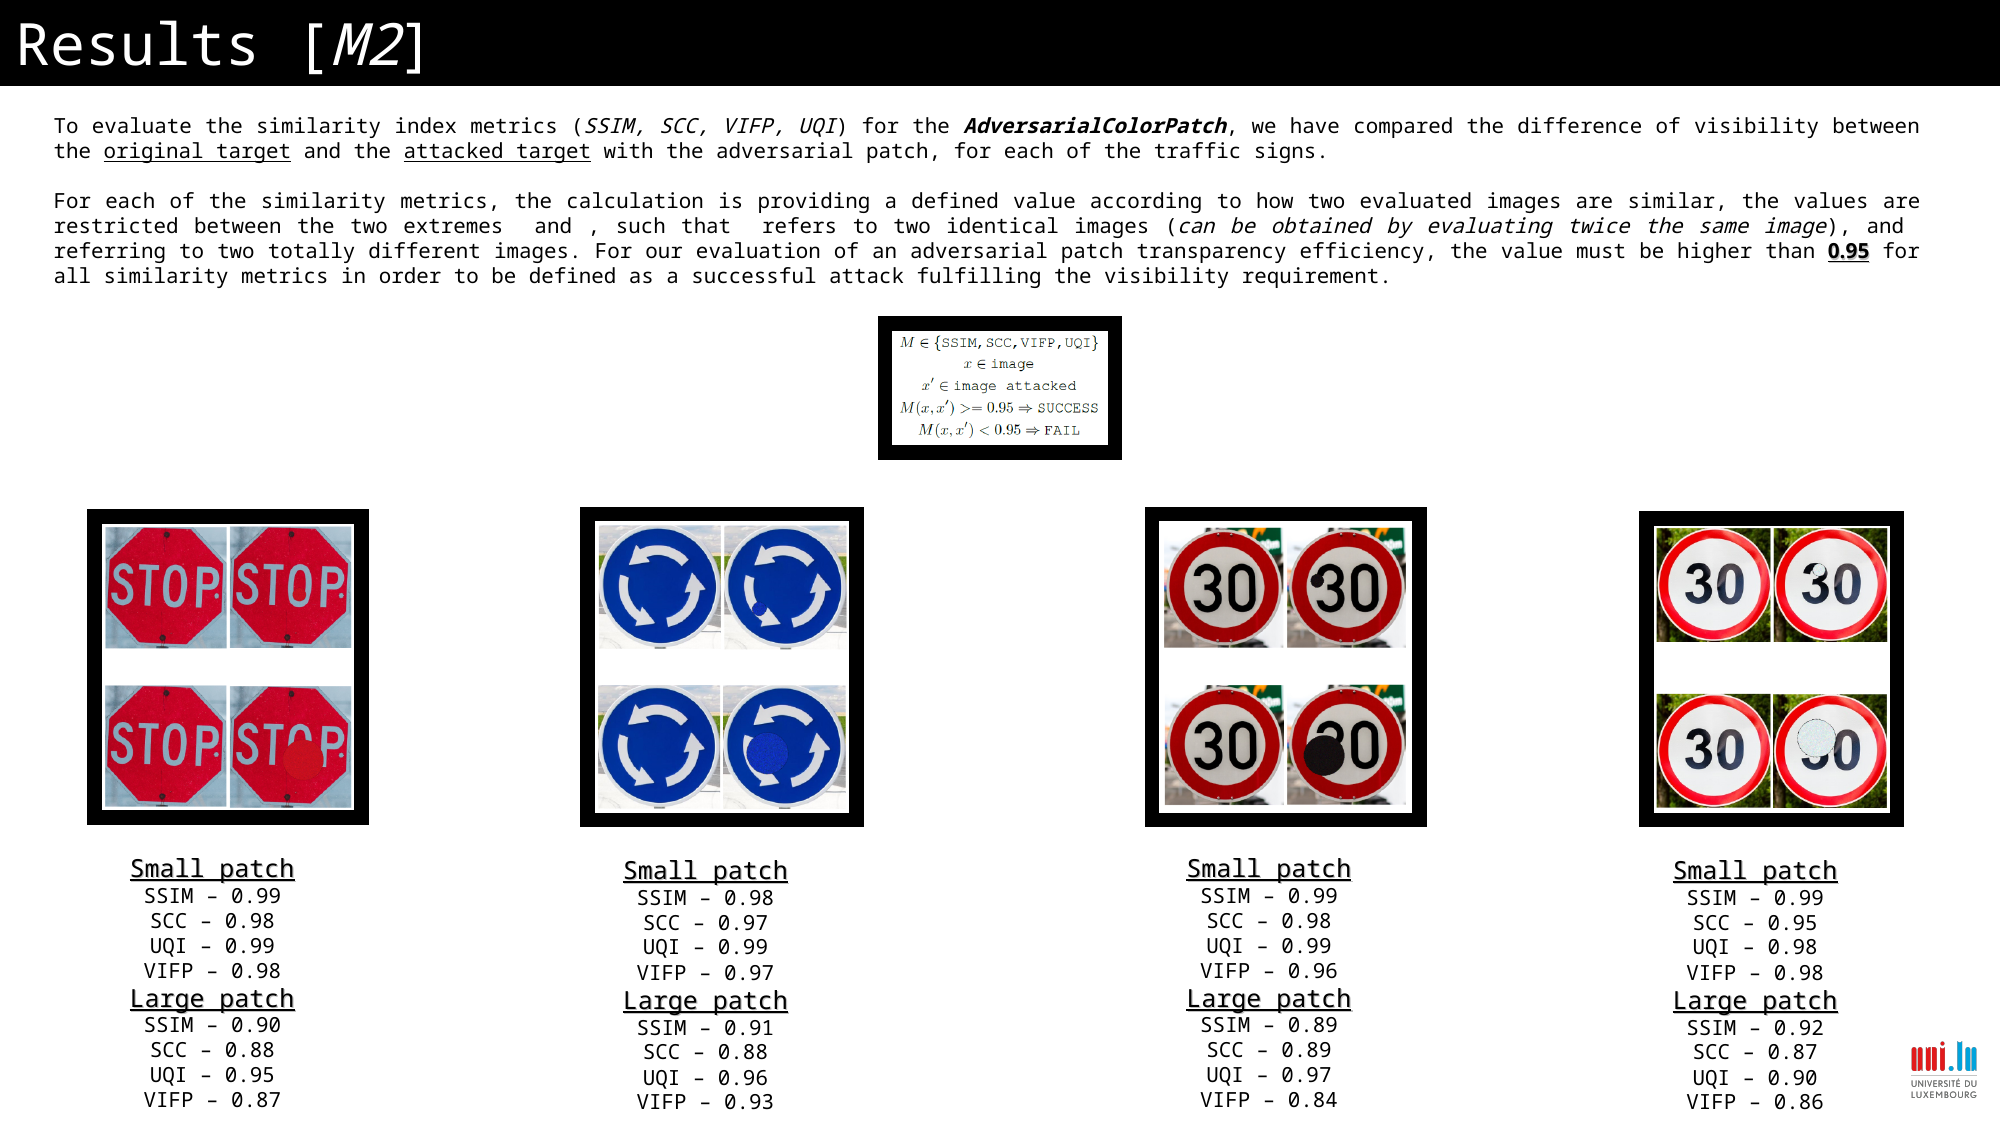

Results [M2]
To evaluate the similarity index metrics (SSIM, SCC, VIFP, UQI) for the AdversarialColorPatch, we have compared the difference of visibility between the original target and the attacked target with the adversarial patch, for each of the traffic signs.
For each of the similarity metrics, the calculation is providing a defined value according to how two evaluated images are similar, the values are restricted between the two extremes and , such that refers to two identical images (can be obtained by evaluating twice the same image), and referring to two totally different images. For our evaluation of an adversarial patch transparency efficiency, the value must be higher than 0.95 for all similarity metrics in order to be defined as a successful attack fulfilling the visibility requirement.
Small patch
SSIM – 0.99
SCC – 0.98
UQI – 0.99
VIFP – 0.98
Large patch
SSIM – 0.90
SCC – 0.88
UQI – 0.95
VIFP – 0.87
Small patch
SSIM – 0.99
SCC – 0.98
UQI – 0.99
VIFP – 0.96
Large patch
SSIM – 0.89
SCC – 0.89
UQI – 0.97
VIFP – 0.84
Small patch
SSIM – 0.98
SCC – 0.97
UQI – 0.99
VIFP – 0.97
Large patch
SSIM – 0.91
SCC – 0.88
UQI – 0.96
VIFP – 0.93
Small patch
SSIM – 0.99
SCC – 0.95
UQI – 0.98
VIFP – 0.98
Large patch
SSIM – 0.92
SCC – 0.87
UQI – 0.90
VIFP – 0.86